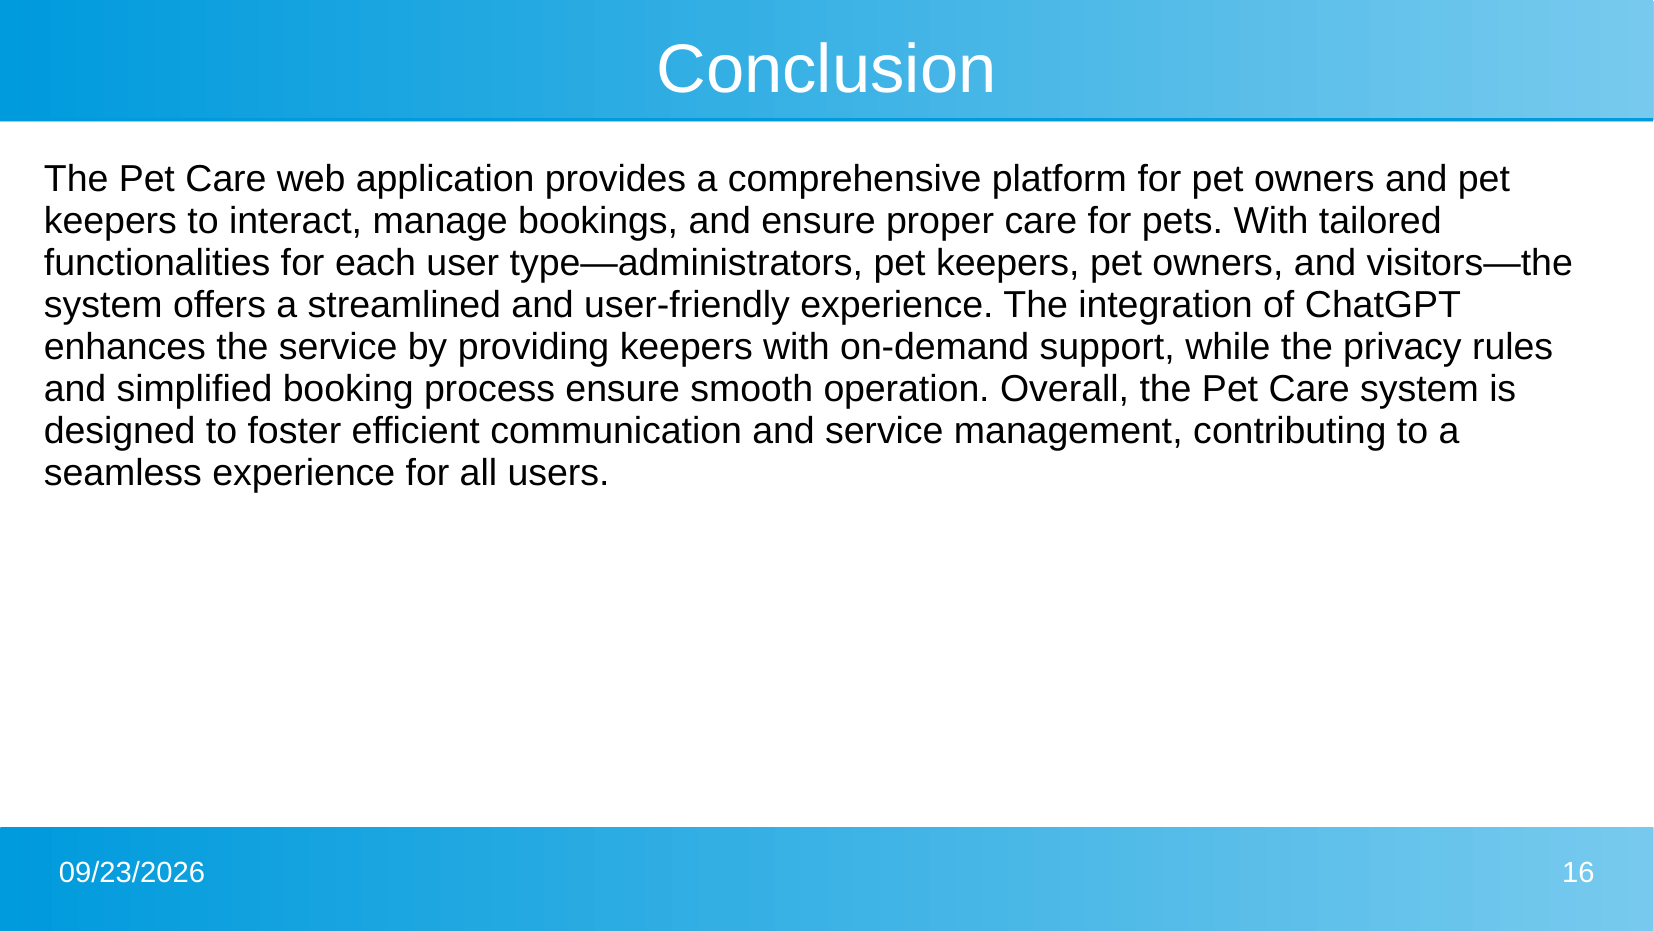

# Conclusion
The Pet Care web application provides a comprehensive platform for pet owners and pet keepers to interact, manage bookings, and ensure proper care for pets. With tailored functionalities for each user type—administrators, pet keepers, pet owners, and visitors—the system offers a streamlined and user-friendly experience. The integration of ChatGPT enhances the service by providing keepers with on-demand support, while the privacy rules and simplified booking process ensure smooth operation. Overall, the Pet Care system is designed to foster efficient communication and service management, contributing to a seamless experience for all users.
16